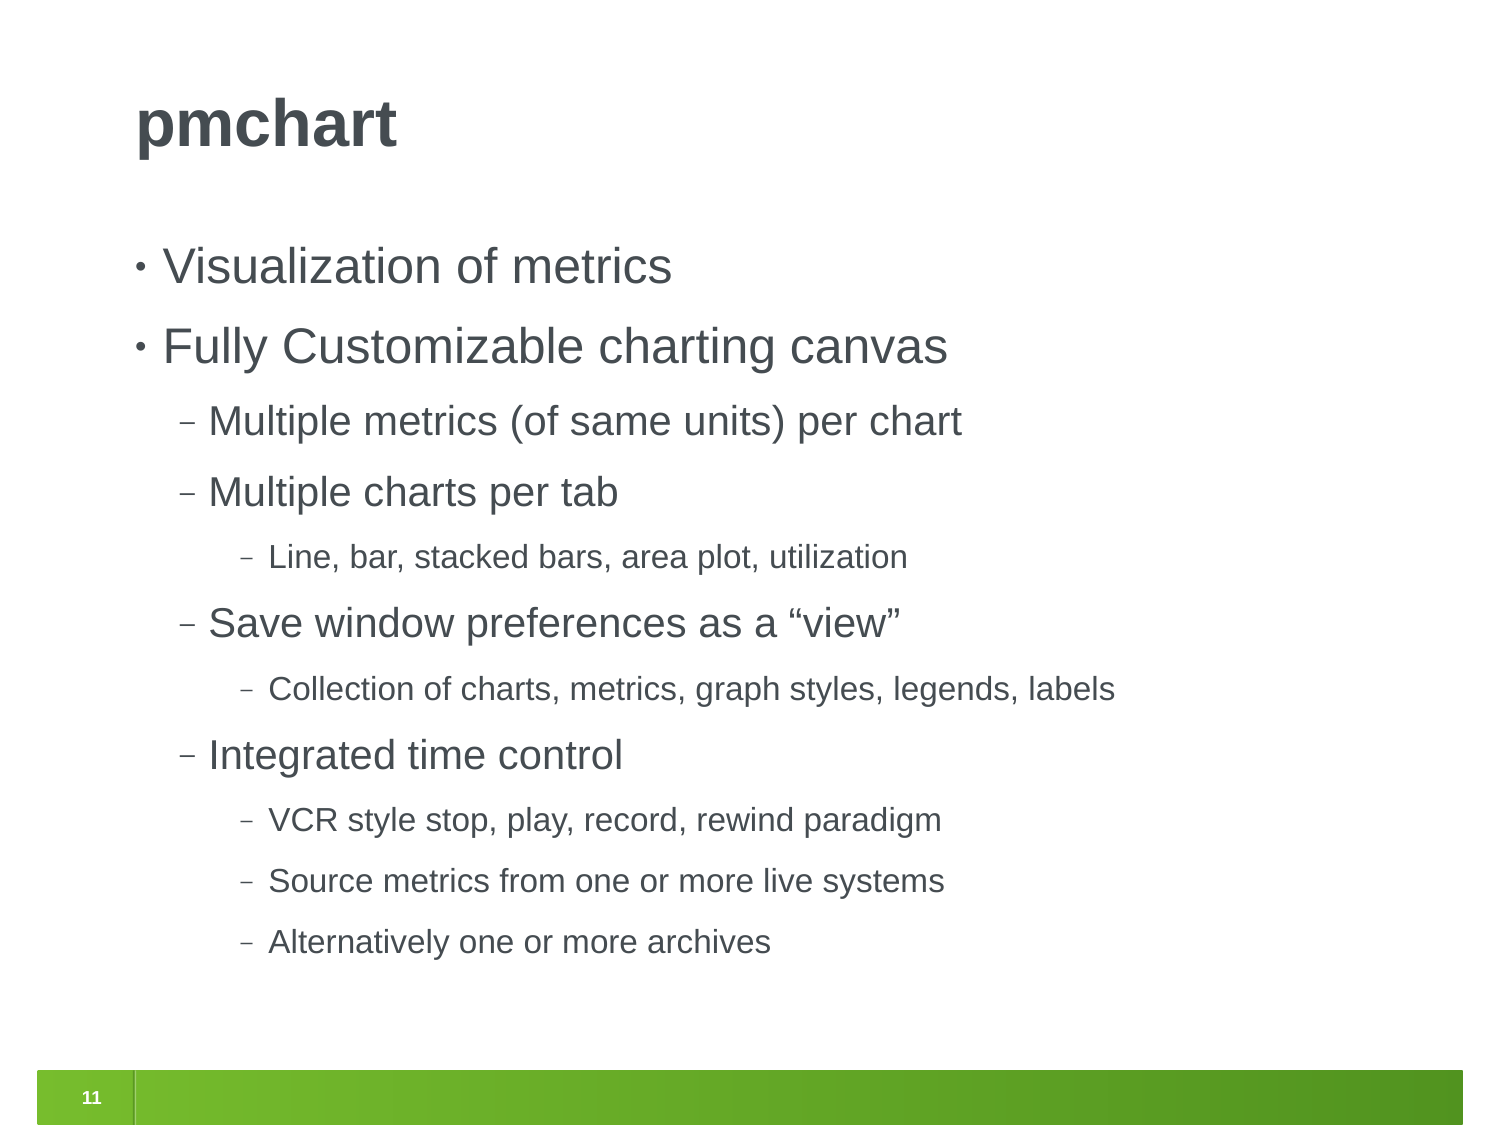

# pmchart
Visualization of metrics
Fully Customizable charting canvas
Multiple metrics (of same units) per chart
Multiple charts per tab
Line, bar, stacked bars, area plot, utilization
Save window preferences as a “view”
Collection of charts, metrics, graph styles, legends, labels
Integrated time control
VCR style stop, play, record, rewind paradigm
Source metrics from one or more live systems
Alternatively one or more archives